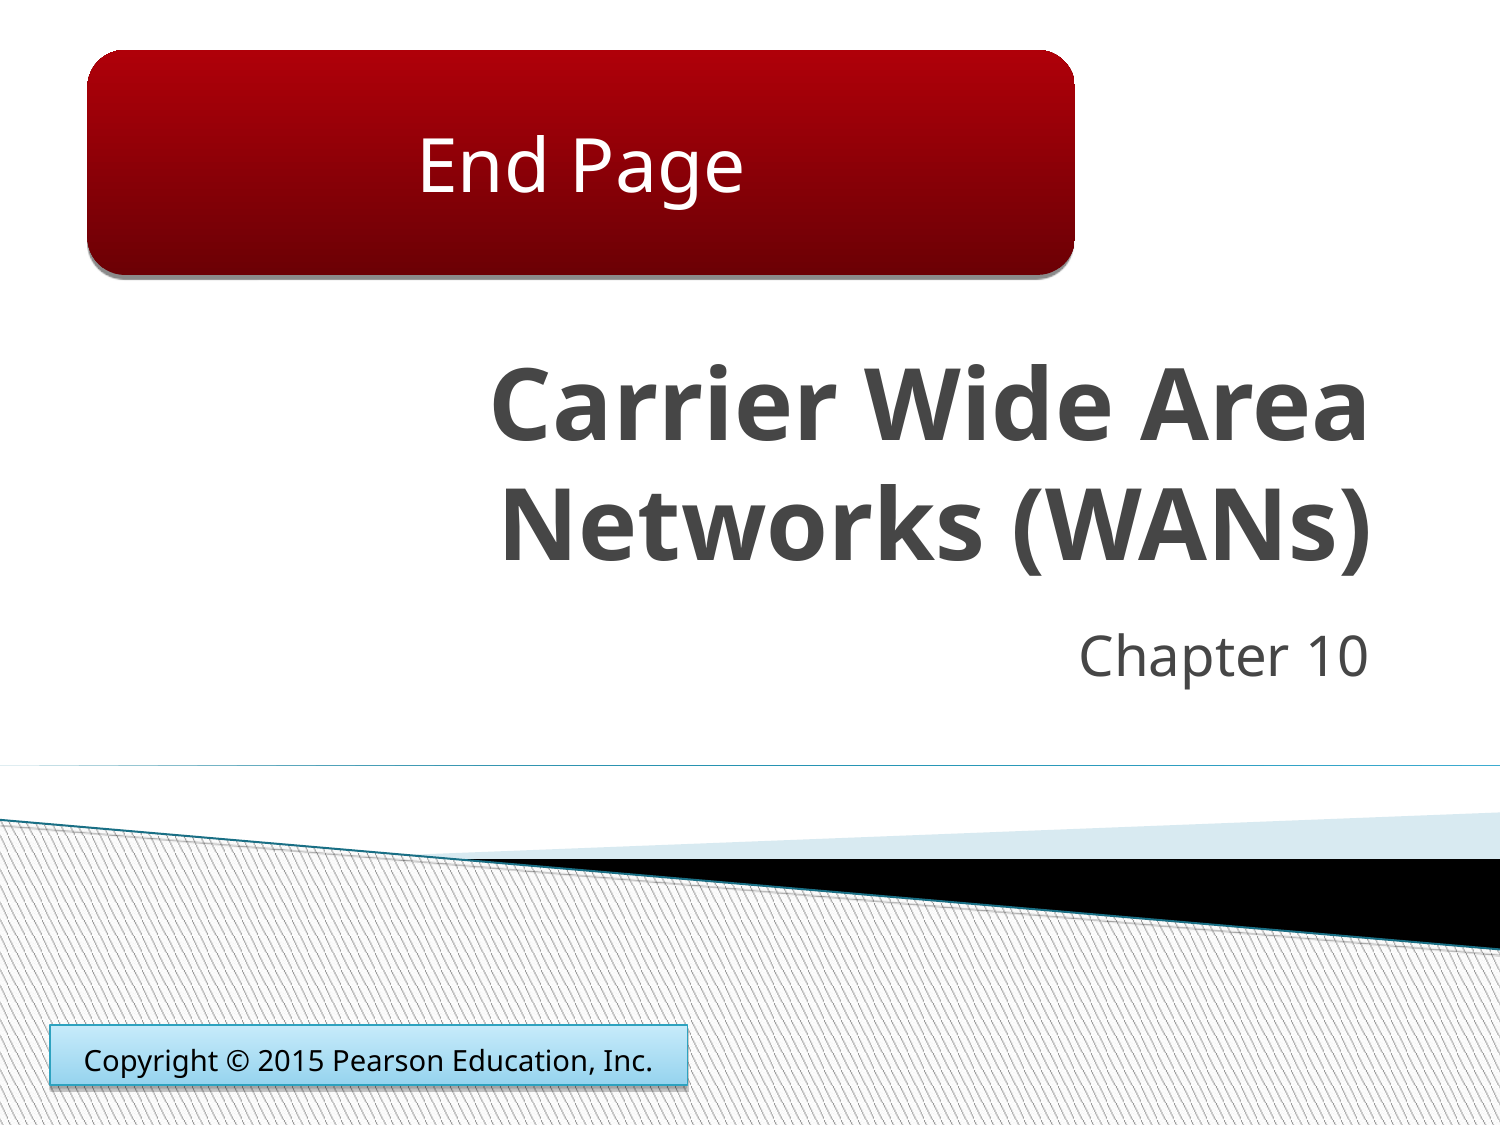

End Page
# Carrier Wide Area Networks (WANs)
Chapter 10
Copyright © 2015 Pearson Education, Inc.